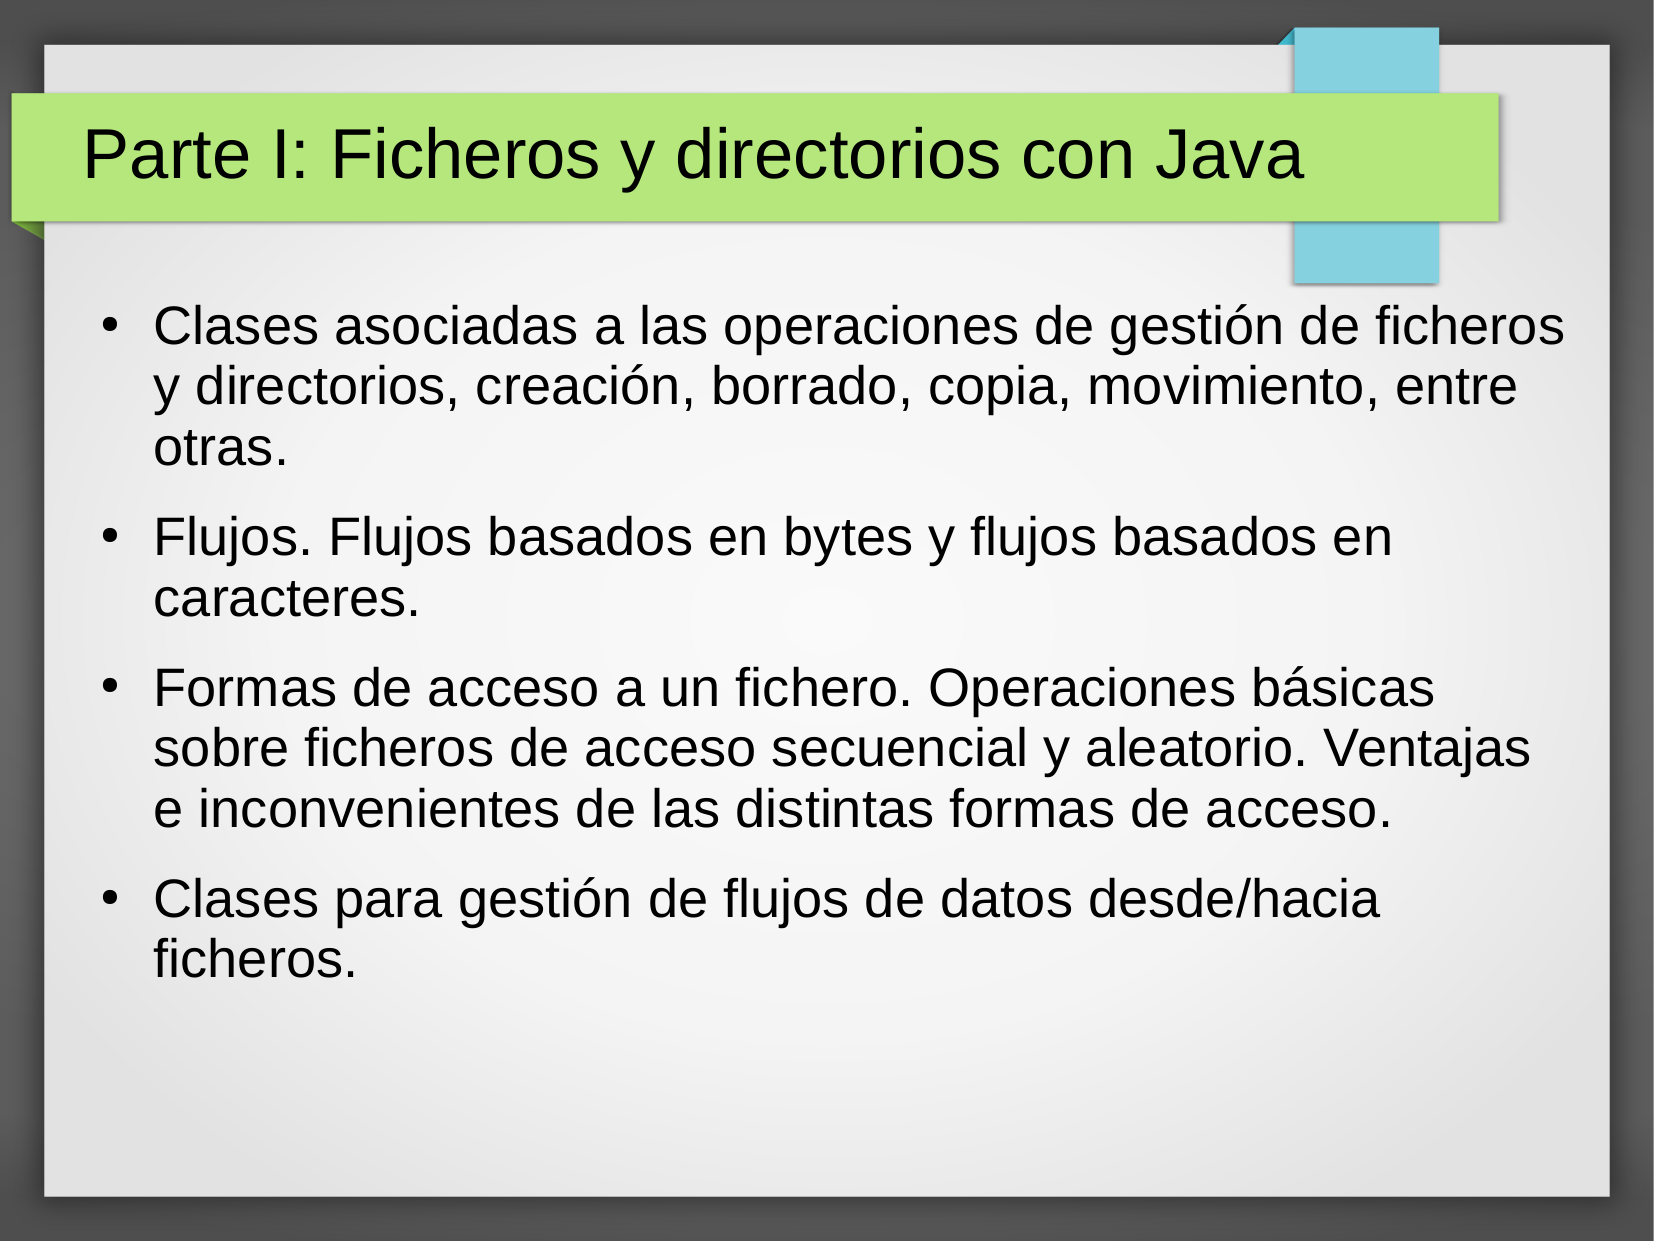

# Parte I: Ficheros y directorios con Java
Clases asociadas a las operaciones de gestión de ficheros y directorios, creación, borrado, copia, movimiento, entre otras.
Flujos. Flujos basados en bytes y flujos basados en caracteres.
Formas de acceso a un fichero. Operaciones básicas sobre ficheros de acceso secuencial y aleatorio. Ventajas e inconvenientes de las distintas formas de acceso.
Clases para gestión de flujos de datos desde/hacia ficheros.